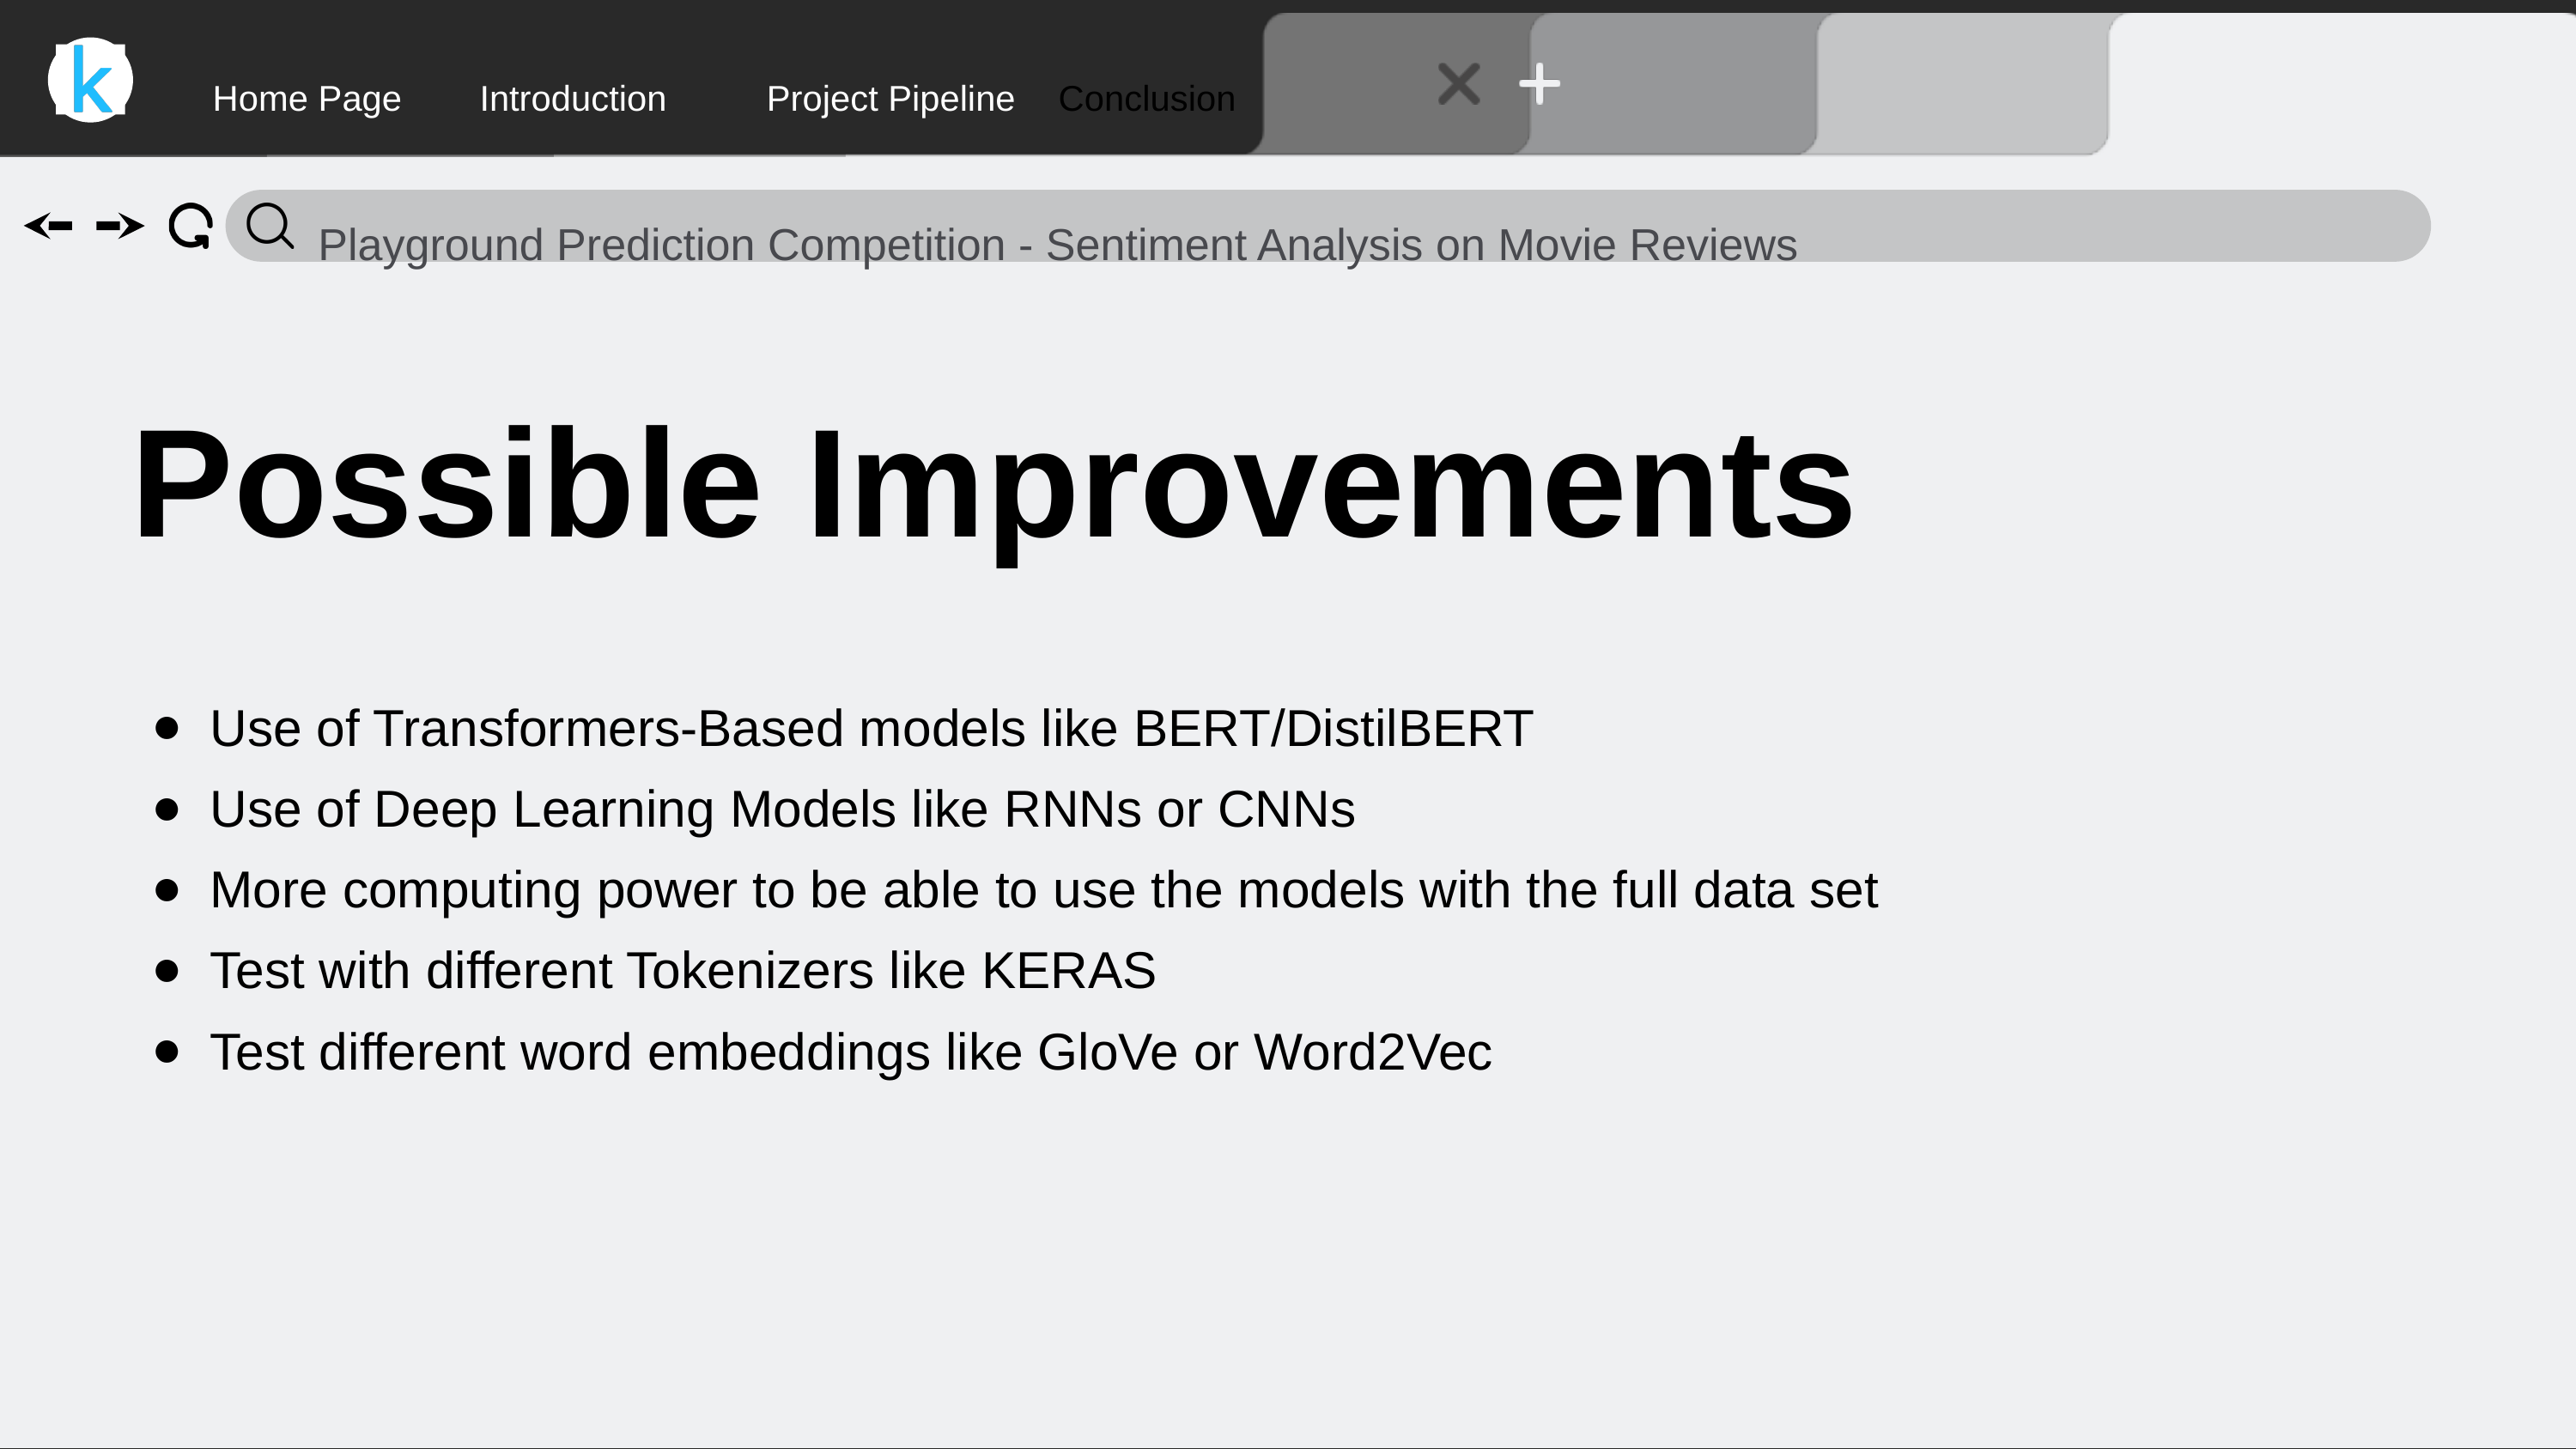

Home Page
Introduction
Project Pipeline
Conclusion
Playground Prediction Competition - Sentiment Analysis on Movie Reviews
Possible Improvements
Use of Transformers-Based models like BERT/DistilBERT
Use of Deep Learning Models like RNNs or CNNs
More computing power to be able to use the models with the full data set
Test with different Tokenizers like KERAS
Test different word embeddings like GloVe or Word2Vec